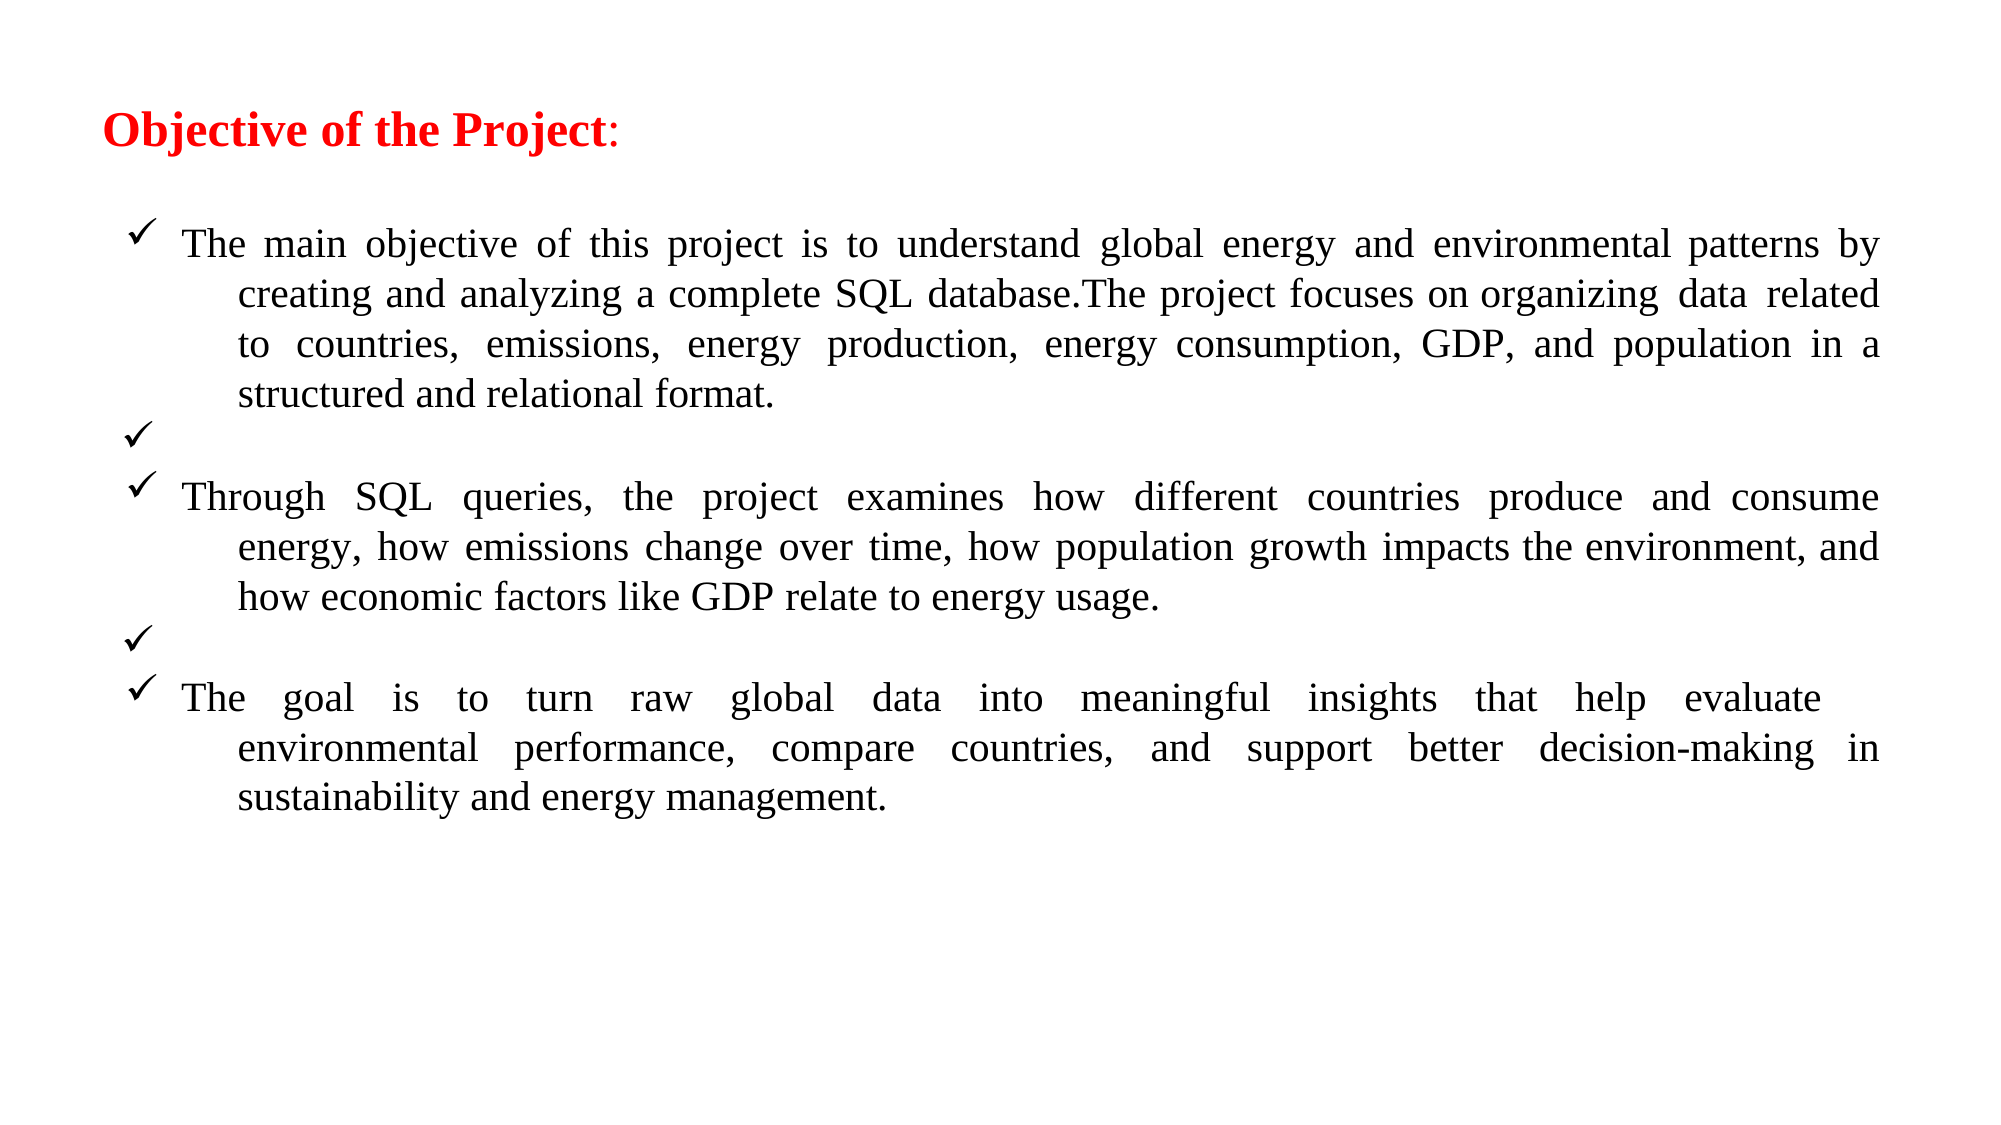

# Objective of the Project:
The main objective of this project is to understand global energy and environmental patterns by creating and analyzing a complete SQL database.The project focuses on organizing data related to countries, emissions, energy production, energy consumption, GDP, and population in a structured and relational format.
Through SQL queries, the project examines how different countries produce and consume energy, how emissions change over time, how population growth impacts the environment, and how economic factors like GDP relate to energy usage.
The goal is to turn raw global data into meaningful insights that help evaluate 	environmental performance, compare countries, and support better decision-making in sustainability and energy management.